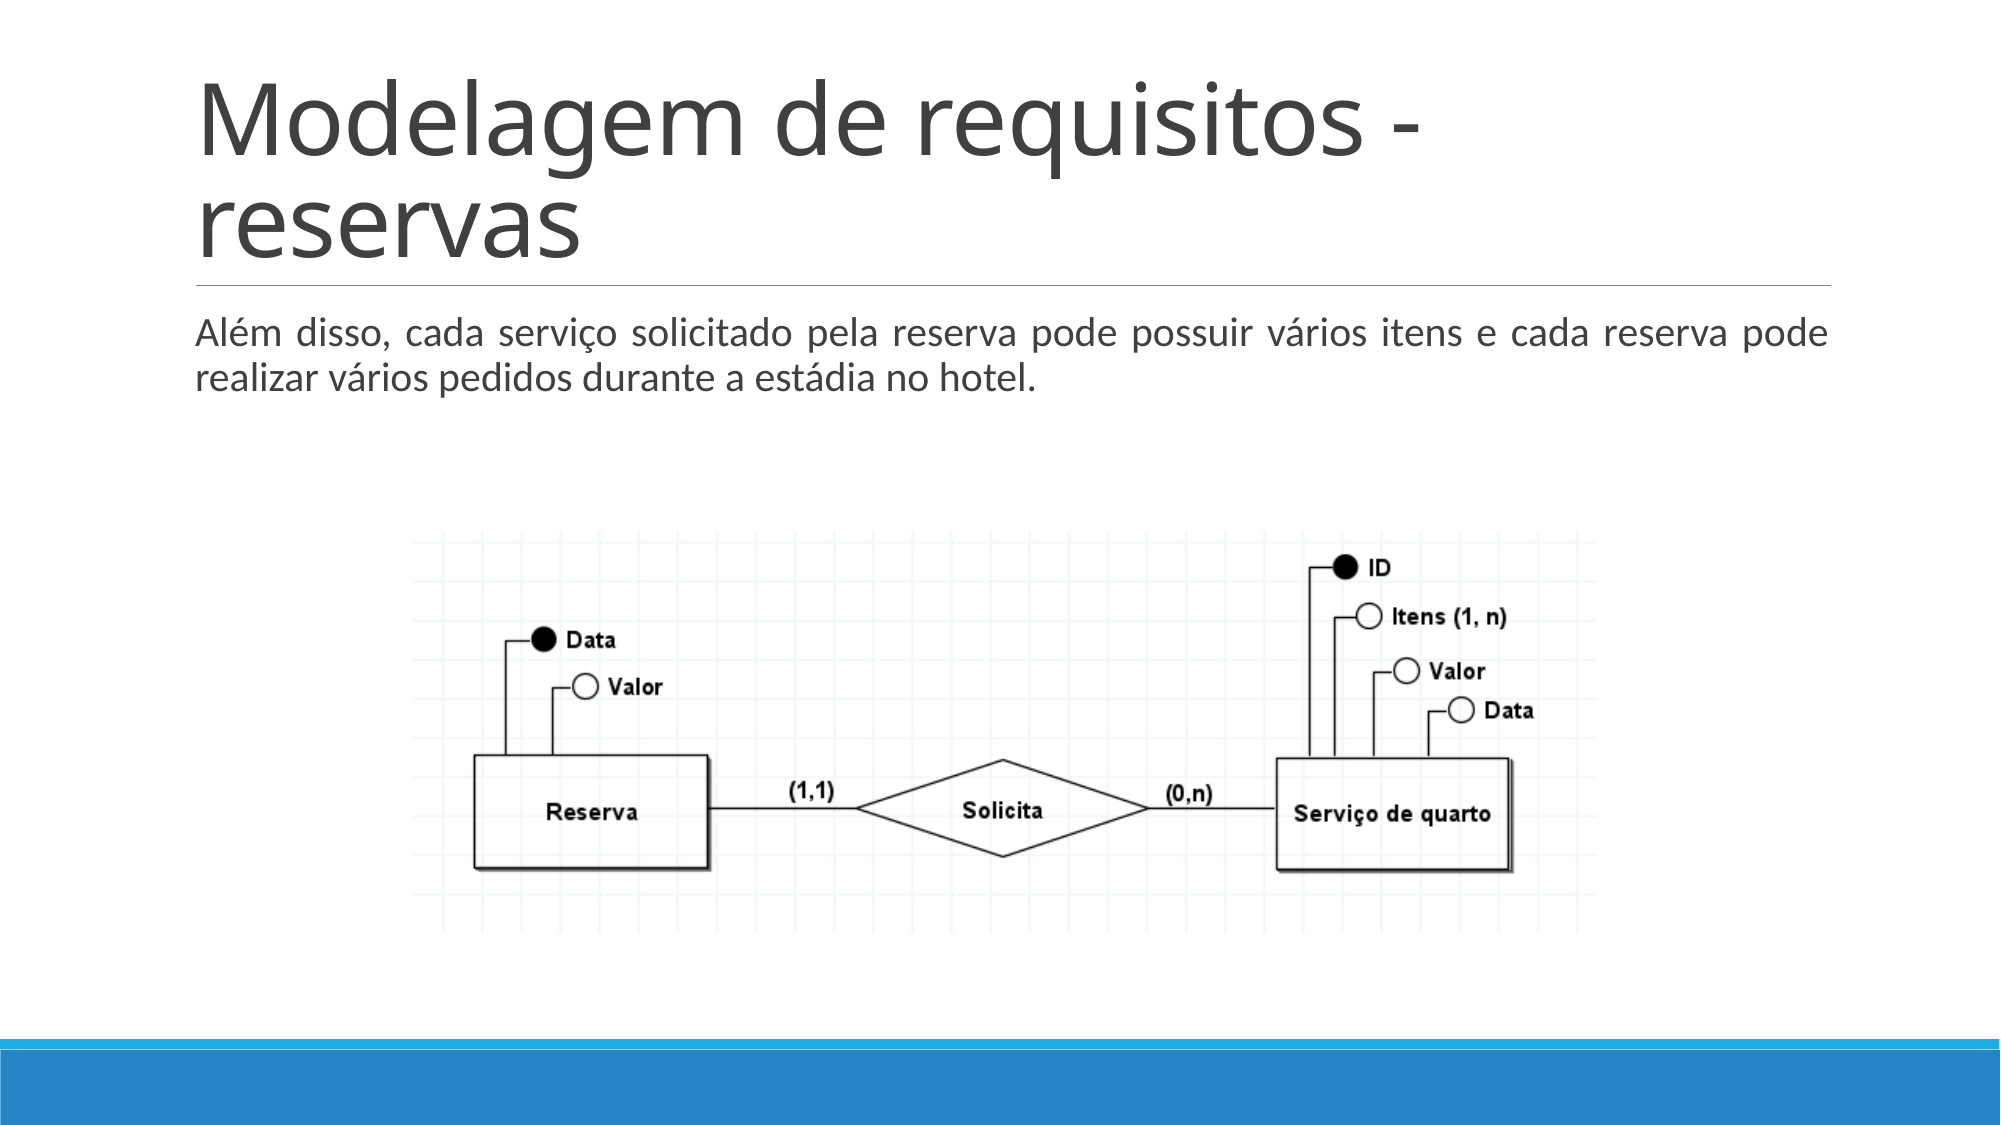

# Modelagem de requisitos - reservas
Além disso, cada serviço solicitado pela reserva pode possuir vários itens e cada reserva pode realizar vários pedidos durante a estádia no hotel.